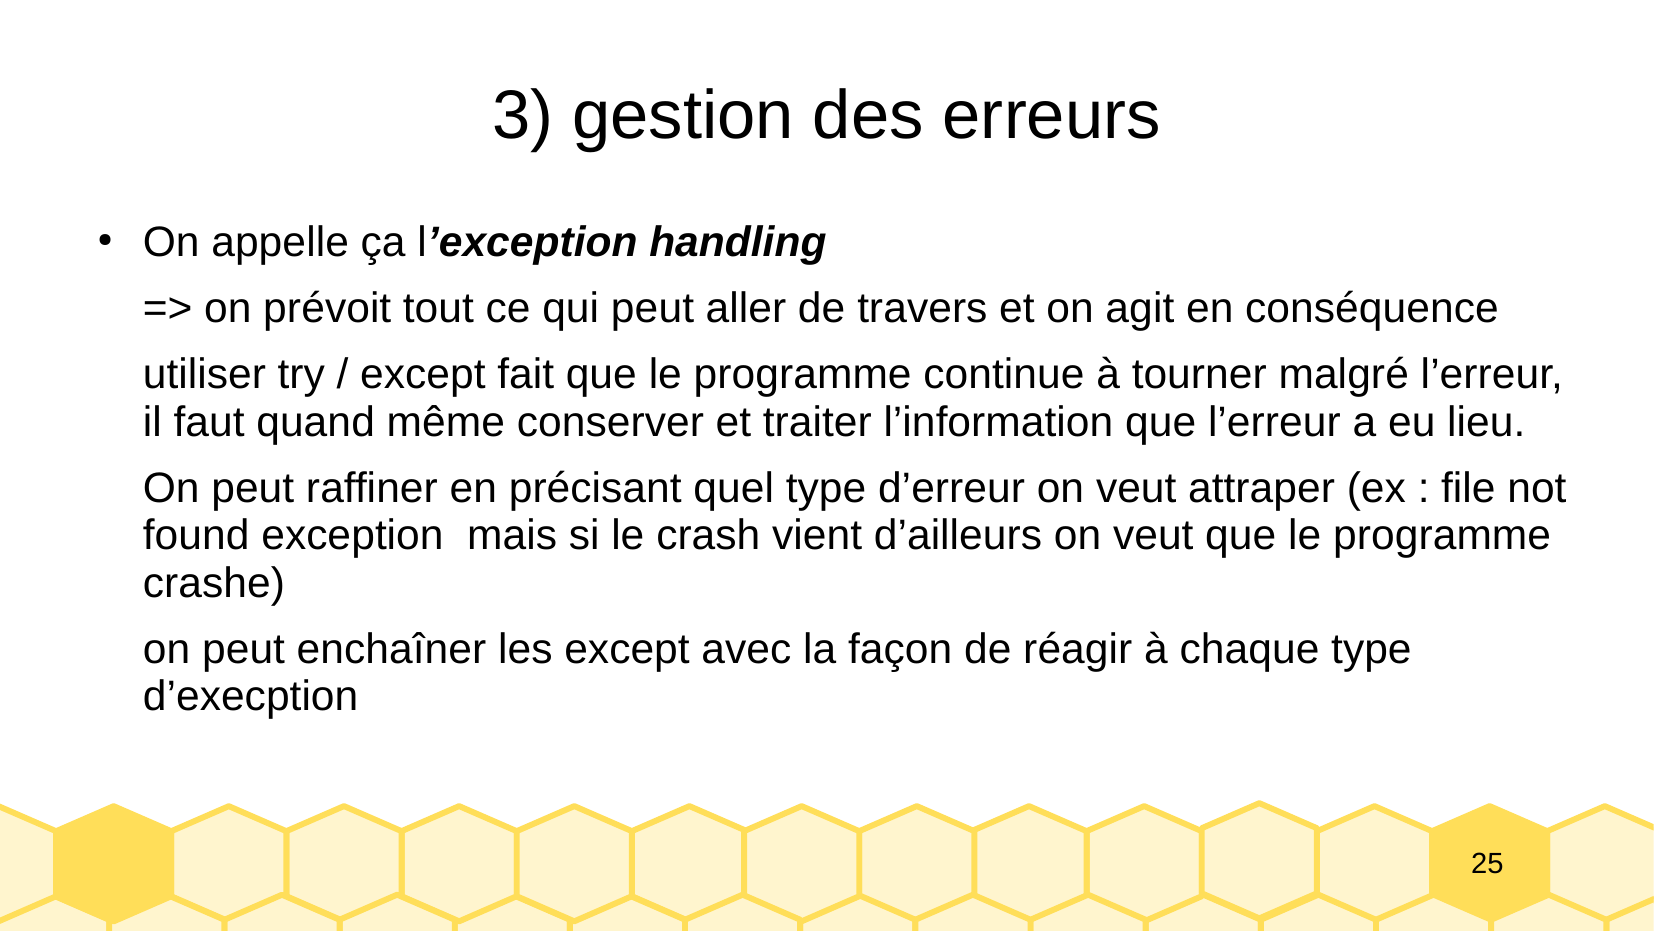

# 3) gestion des erreurs
On appelle ça l’exception handling
=> on prévoit tout ce qui peut aller de travers et on agit en conséquence
utiliser try / except fait que le programme continue à tourner malgré l’erreur, il faut quand même conserver et traiter l’information que l’erreur a eu lieu.
On peut raffiner en précisant quel type d’erreur on veut attraper (ex : file not found exception  mais si le crash vient d’ailleurs on veut que le programme crashe)
on peut enchaîner les except avec la façon de réagir à chaque type d’execption